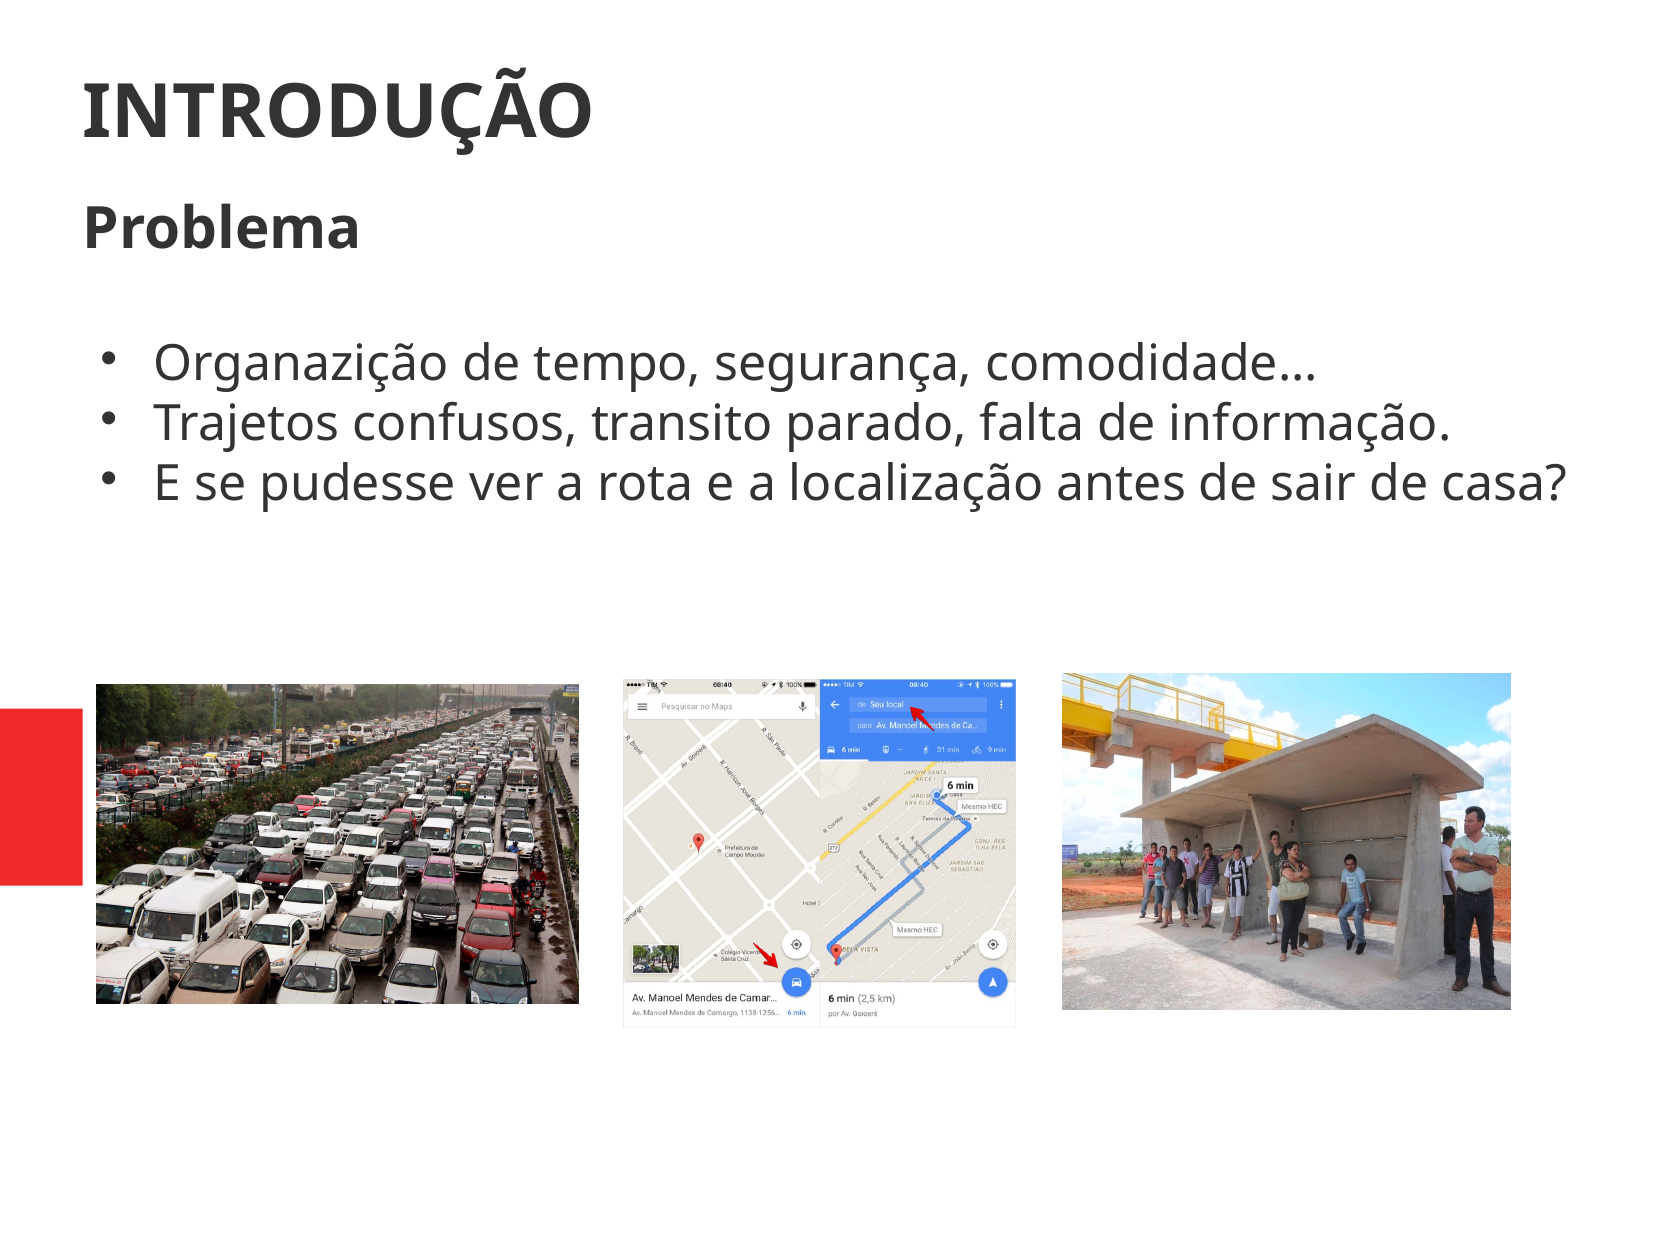

INTRODUÇÃO
Problema
Organazição de tempo, segurança, comodidade...
Trajetos confusos, transito parado, falta de informação.
E se pudesse ver a rota e a localização antes de sair de casa?